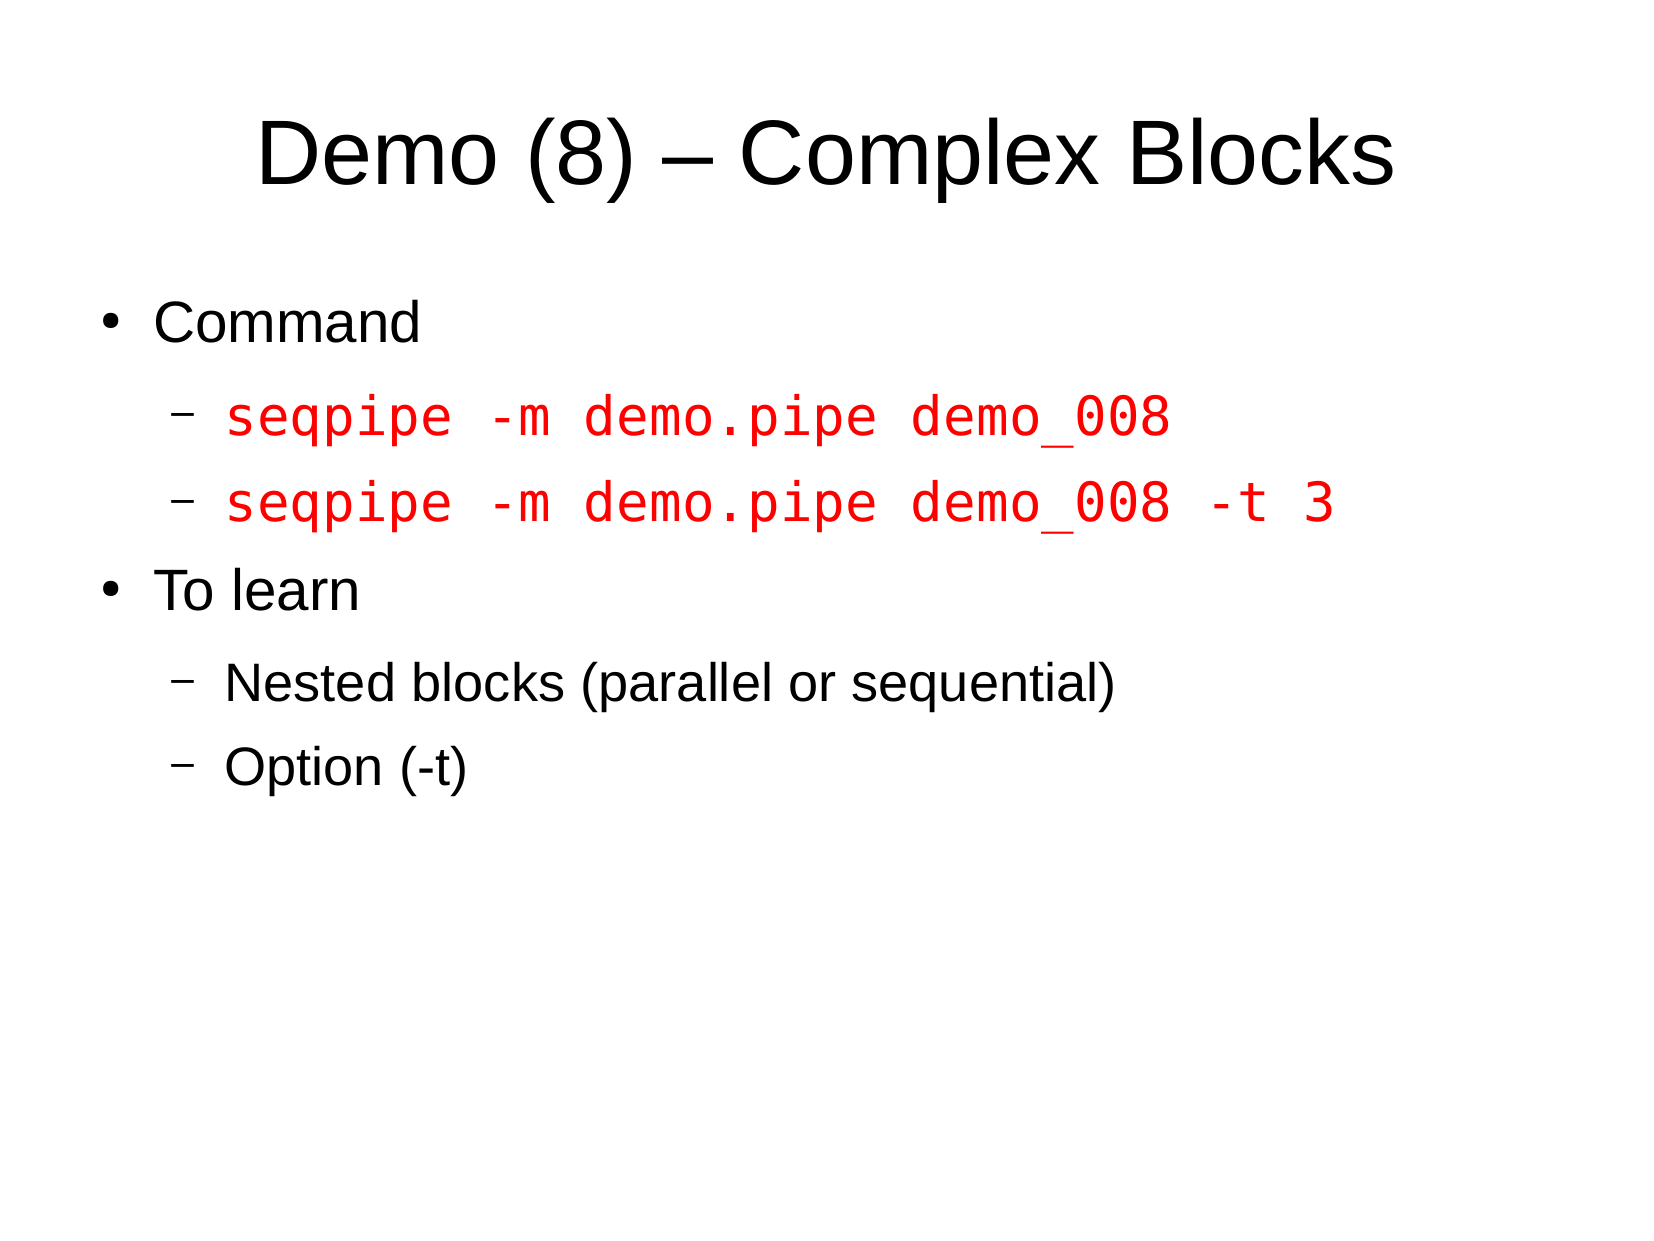

# Demo (8) – Complex Blocks
Command
seqpipe -m demo.pipe demo_008
seqpipe -m demo.pipe demo_008 -t 3
To learn
Nested blocks (parallel or sequential)
Option (-t)